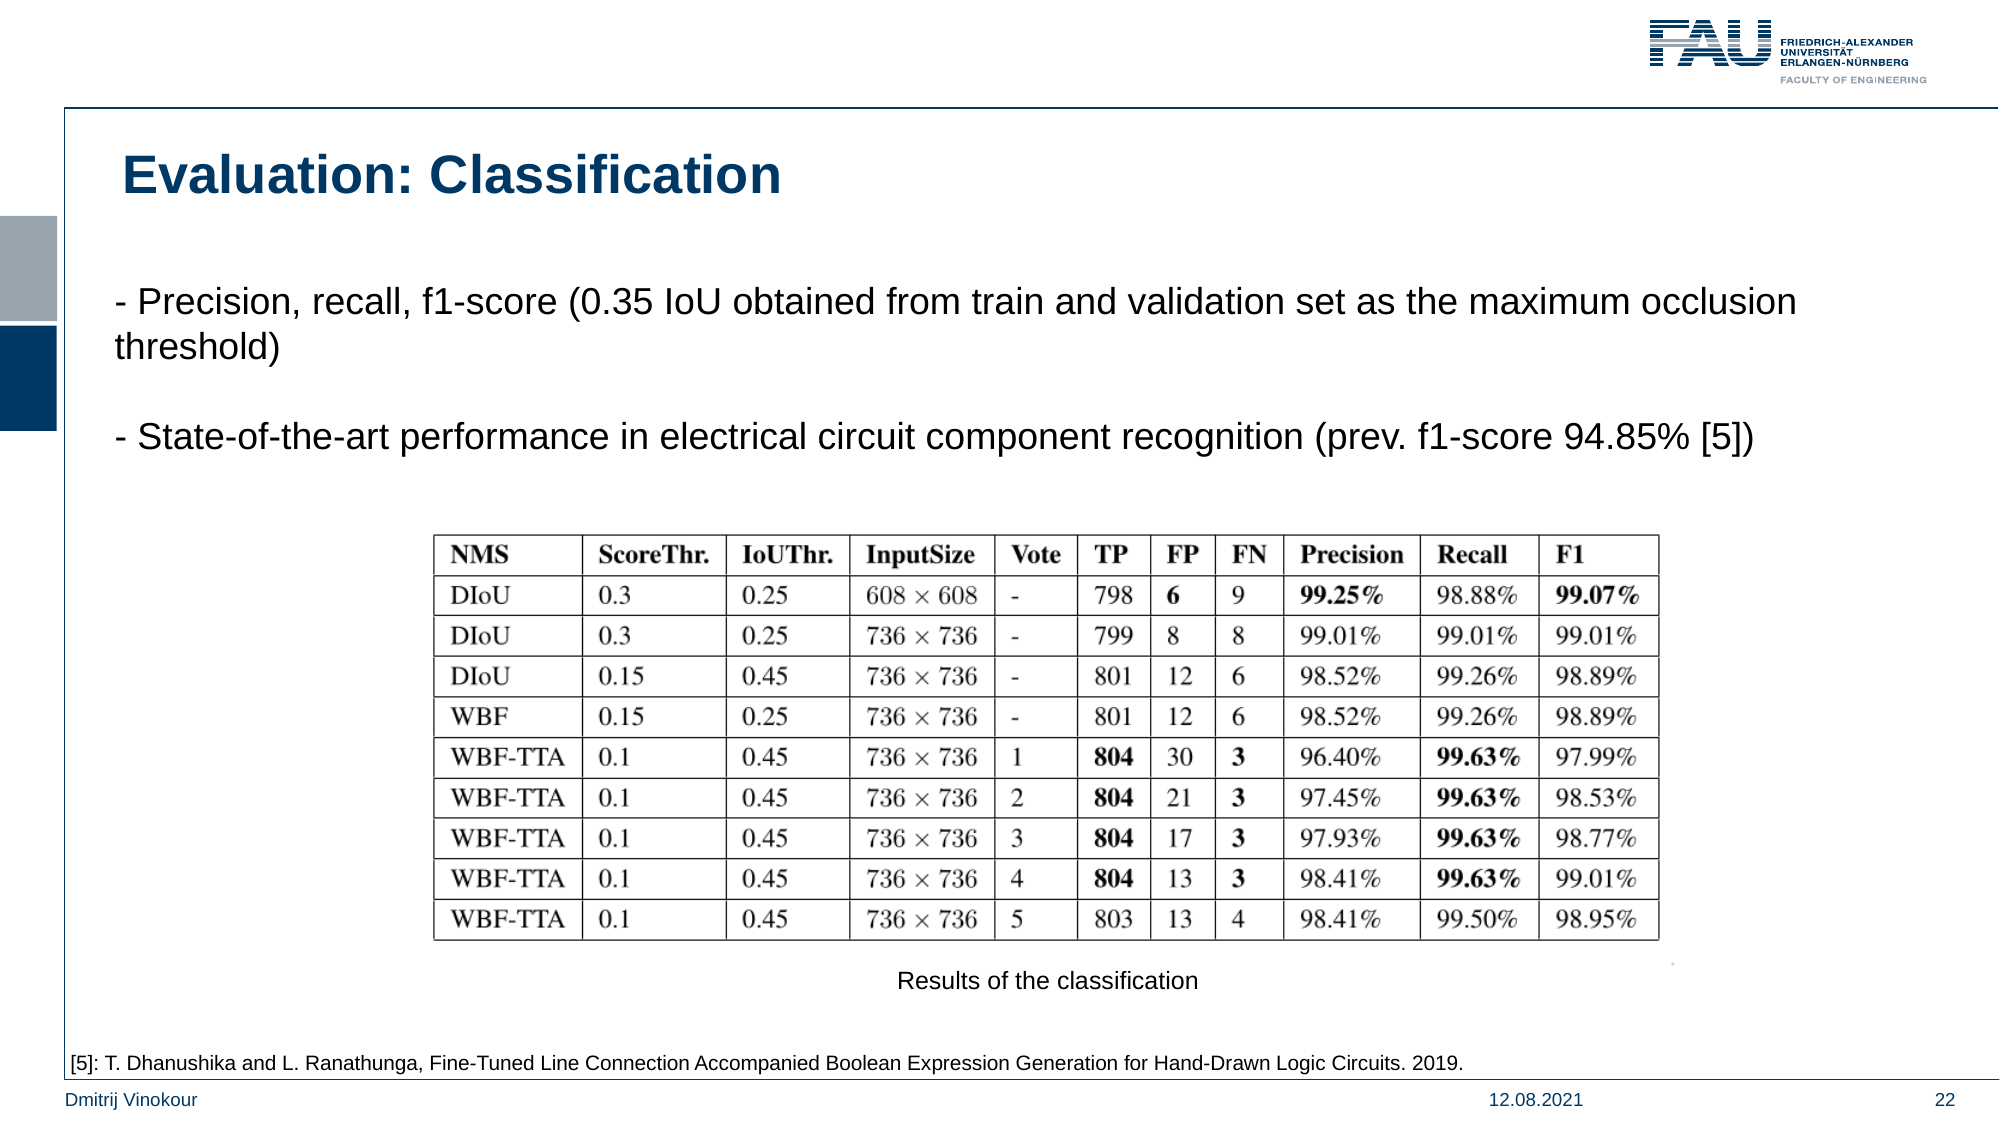

Evaluation: Classification
- Precision, recall, f1-score (0.35 IoU obtained from train and validation set as the maximum occlusion threshold)
- State-of-the-art performance in electrical circuit component recognition (prev. f1-score 94.85% [5])
Results of the classification
[5]: T. Dhanushika and L. Ranathunga, Fine-Tuned Line Connection Accompanied Boolean Expression Generation for Hand-Drawn Logic Circuits. 2019.
12.08.2021
Dmitrij Vinokour